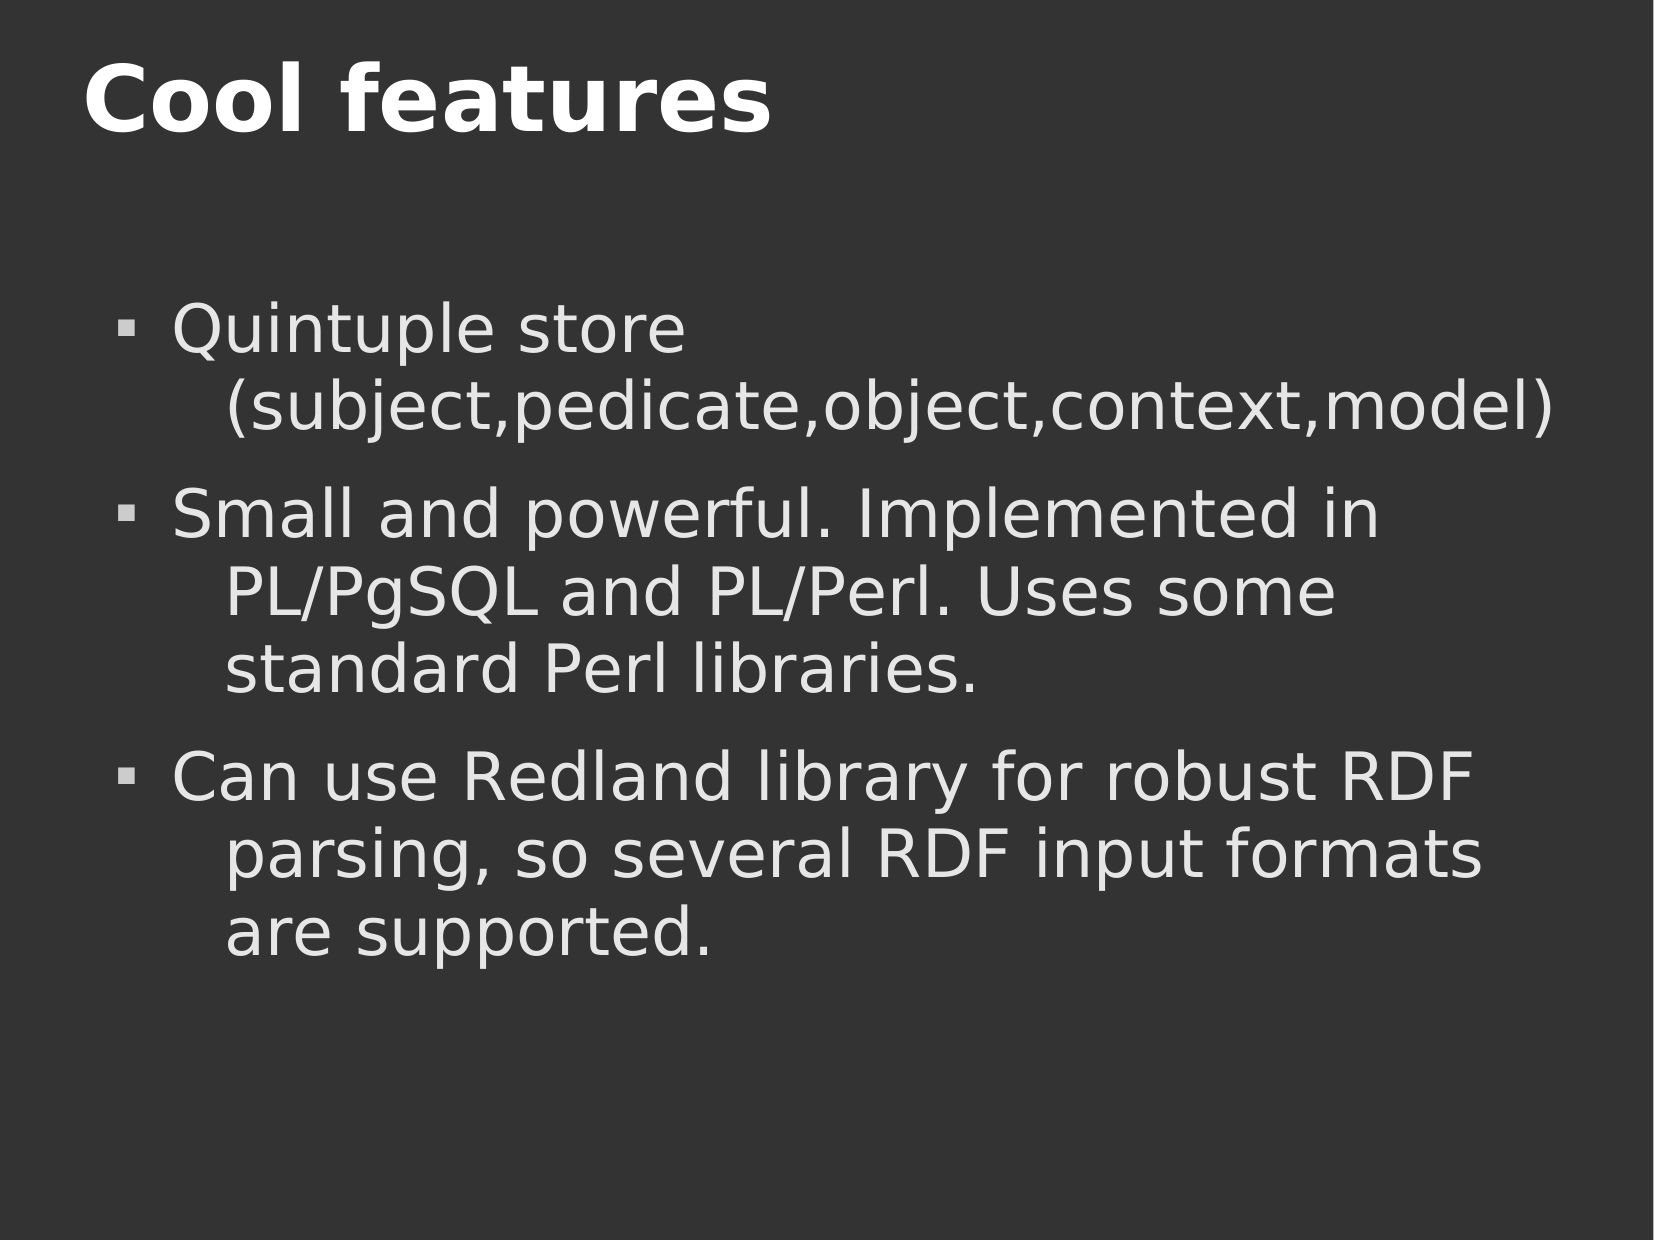

# Cool features
Quintuple store (subject,pedicate,object,context,model)
Small and powerful. Implemented in PL/PgSQL and PL/Perl. Uses some standard Perl libraries.
Can use Redland library for robust RDF parsing, so several RDF input formats are supported.